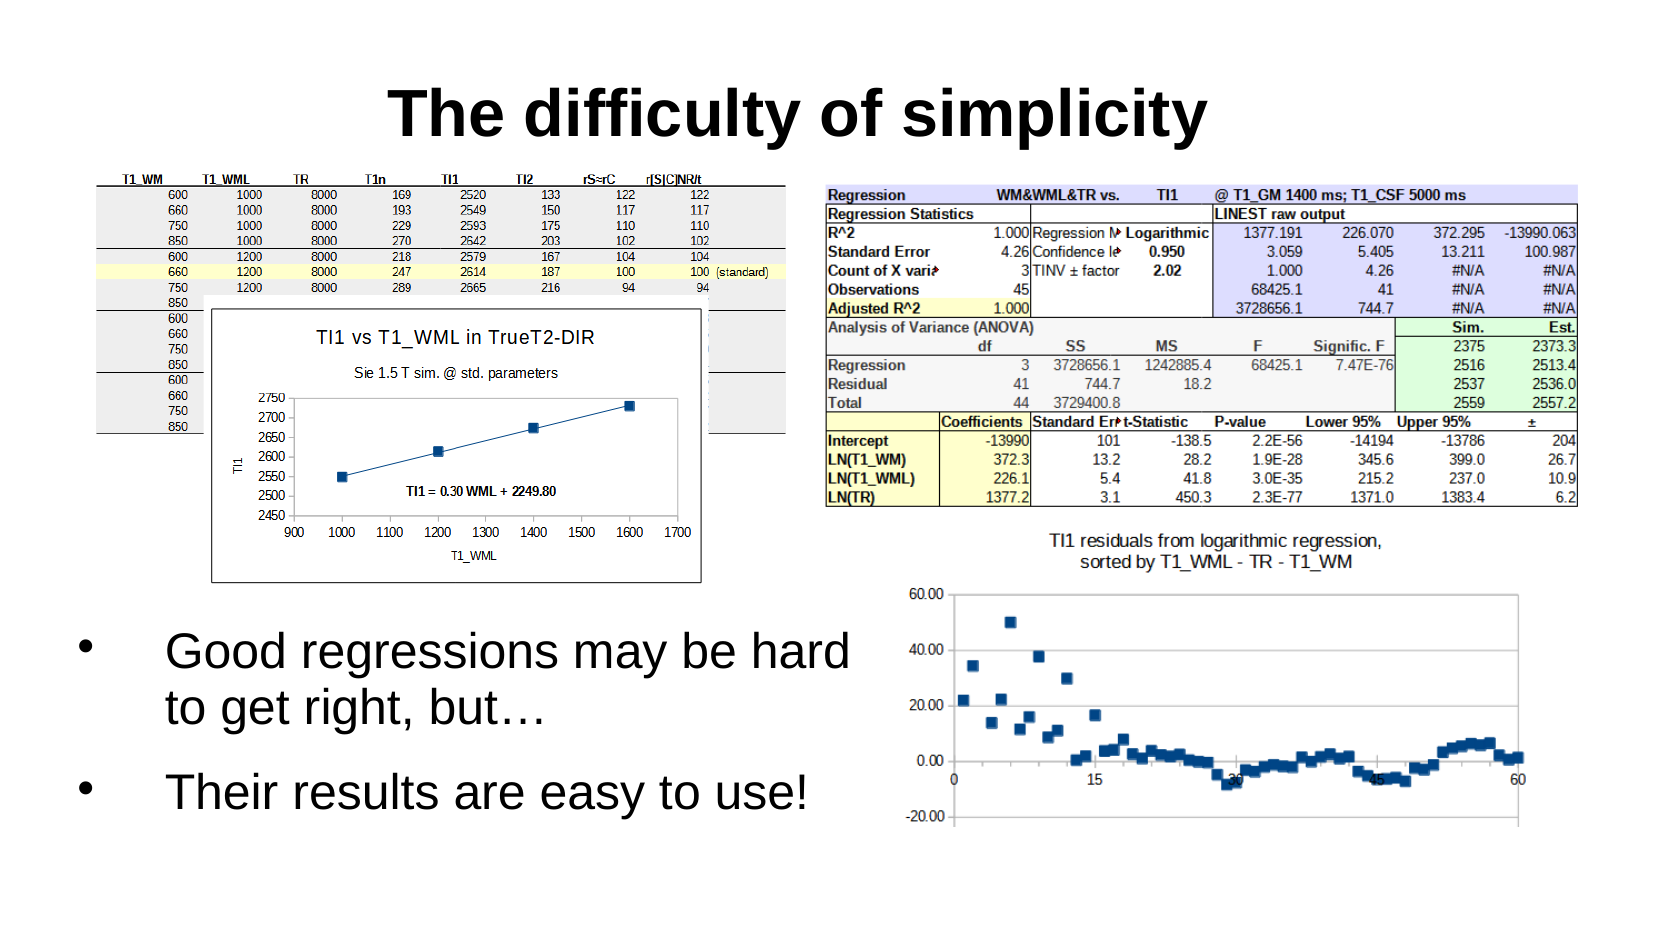

# The difficulty of simplicity
Good regressions may be hard
to get right, but…
Their results are easy to use!